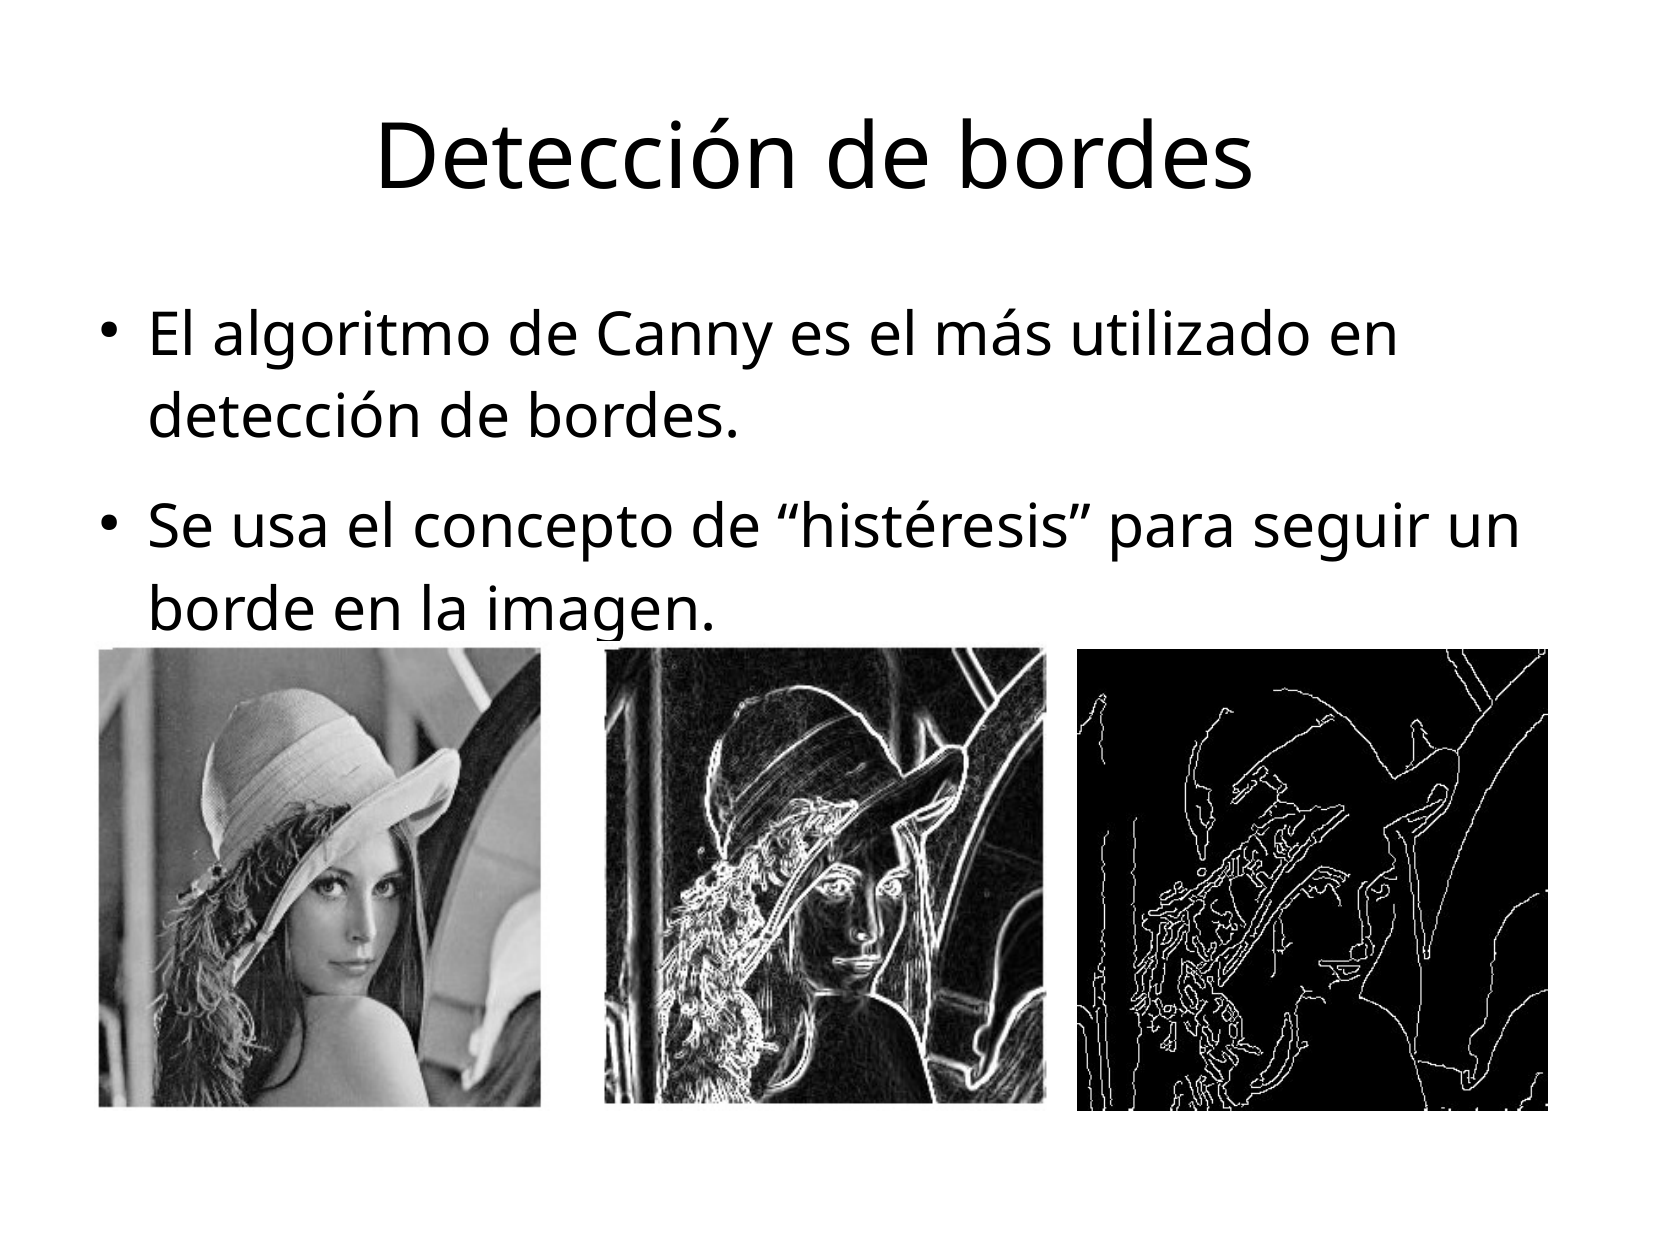

# Detección de bordes
El algoritmo de Canny es el más utilizado en detección de bordes.
Se usa el concepto de “histéresis” para seguir un borde en la imagen.